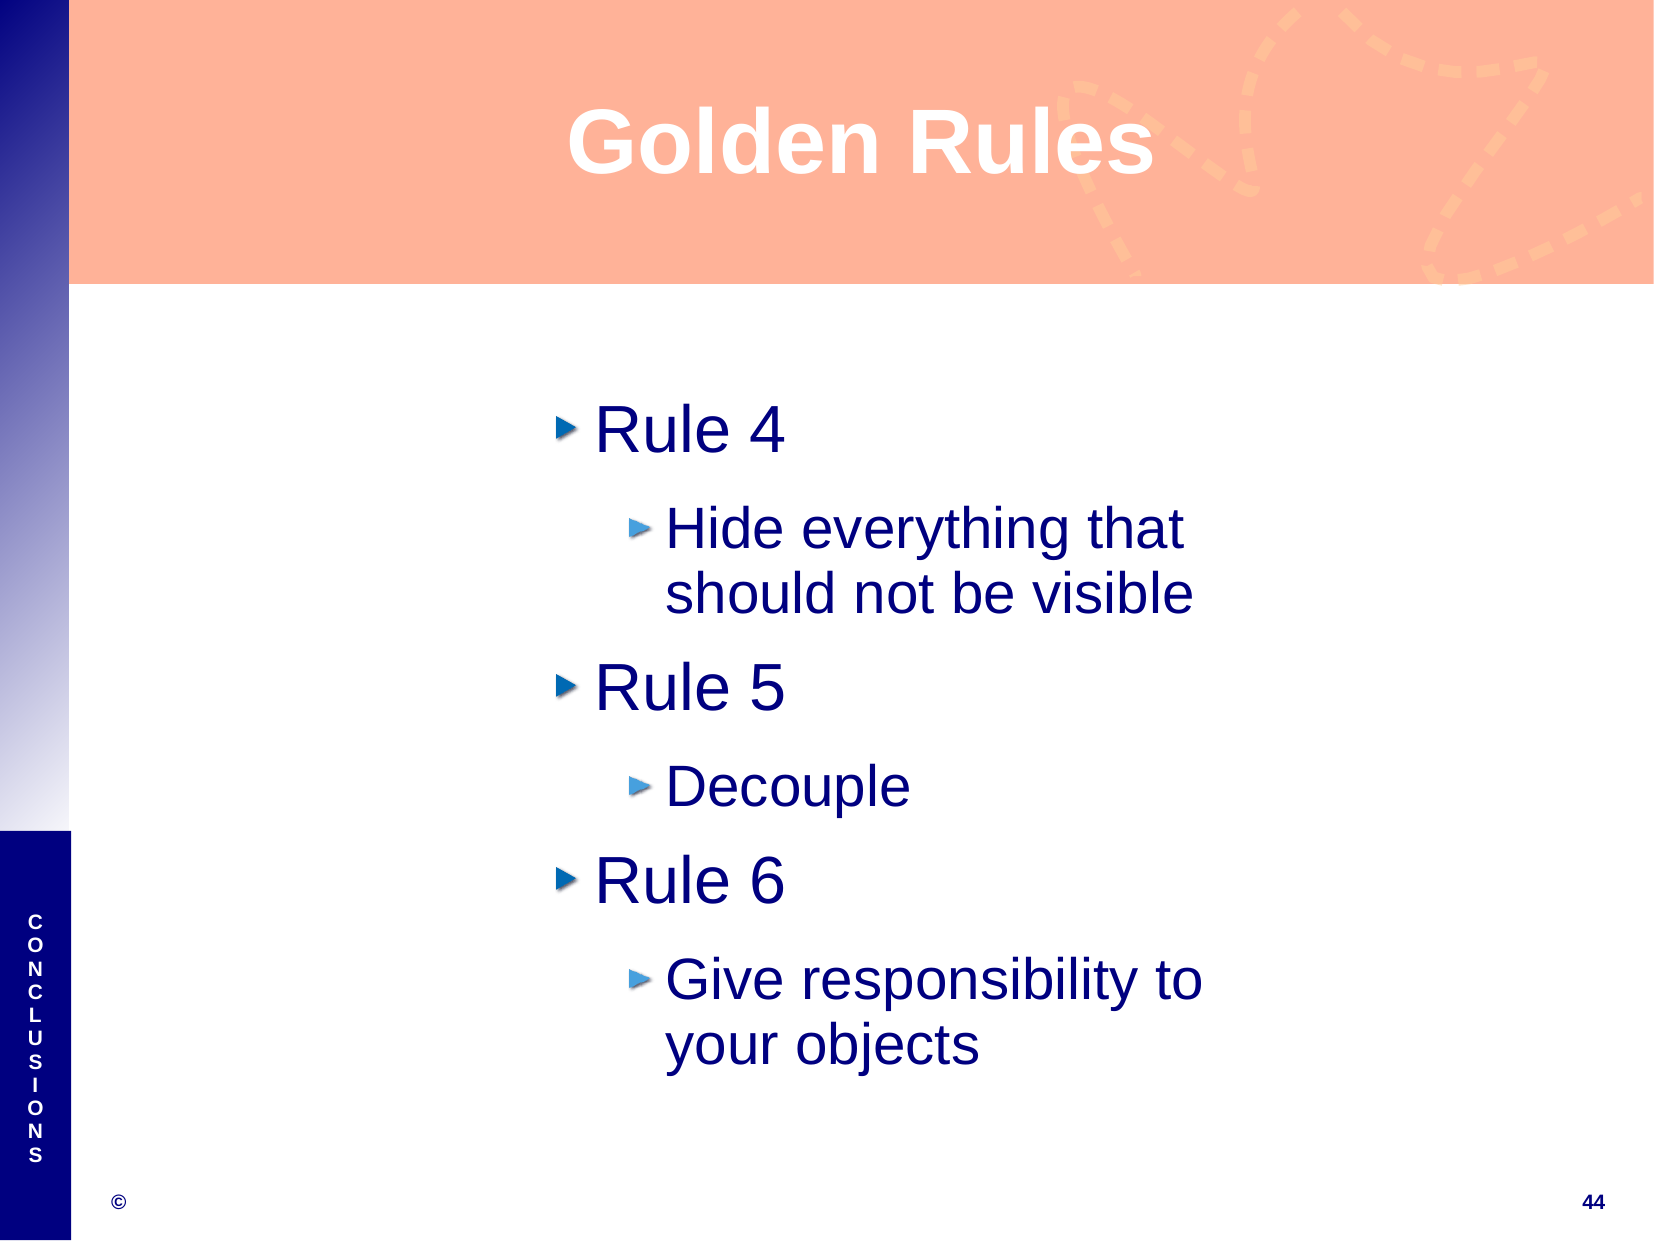

# Golden Rules
Rule 4
Hide everything that should not be visible
Rule 5
Decouple
Rule 6
Give responsibility to your objects
C
O
N
C
L
U
S
I
O
N
S